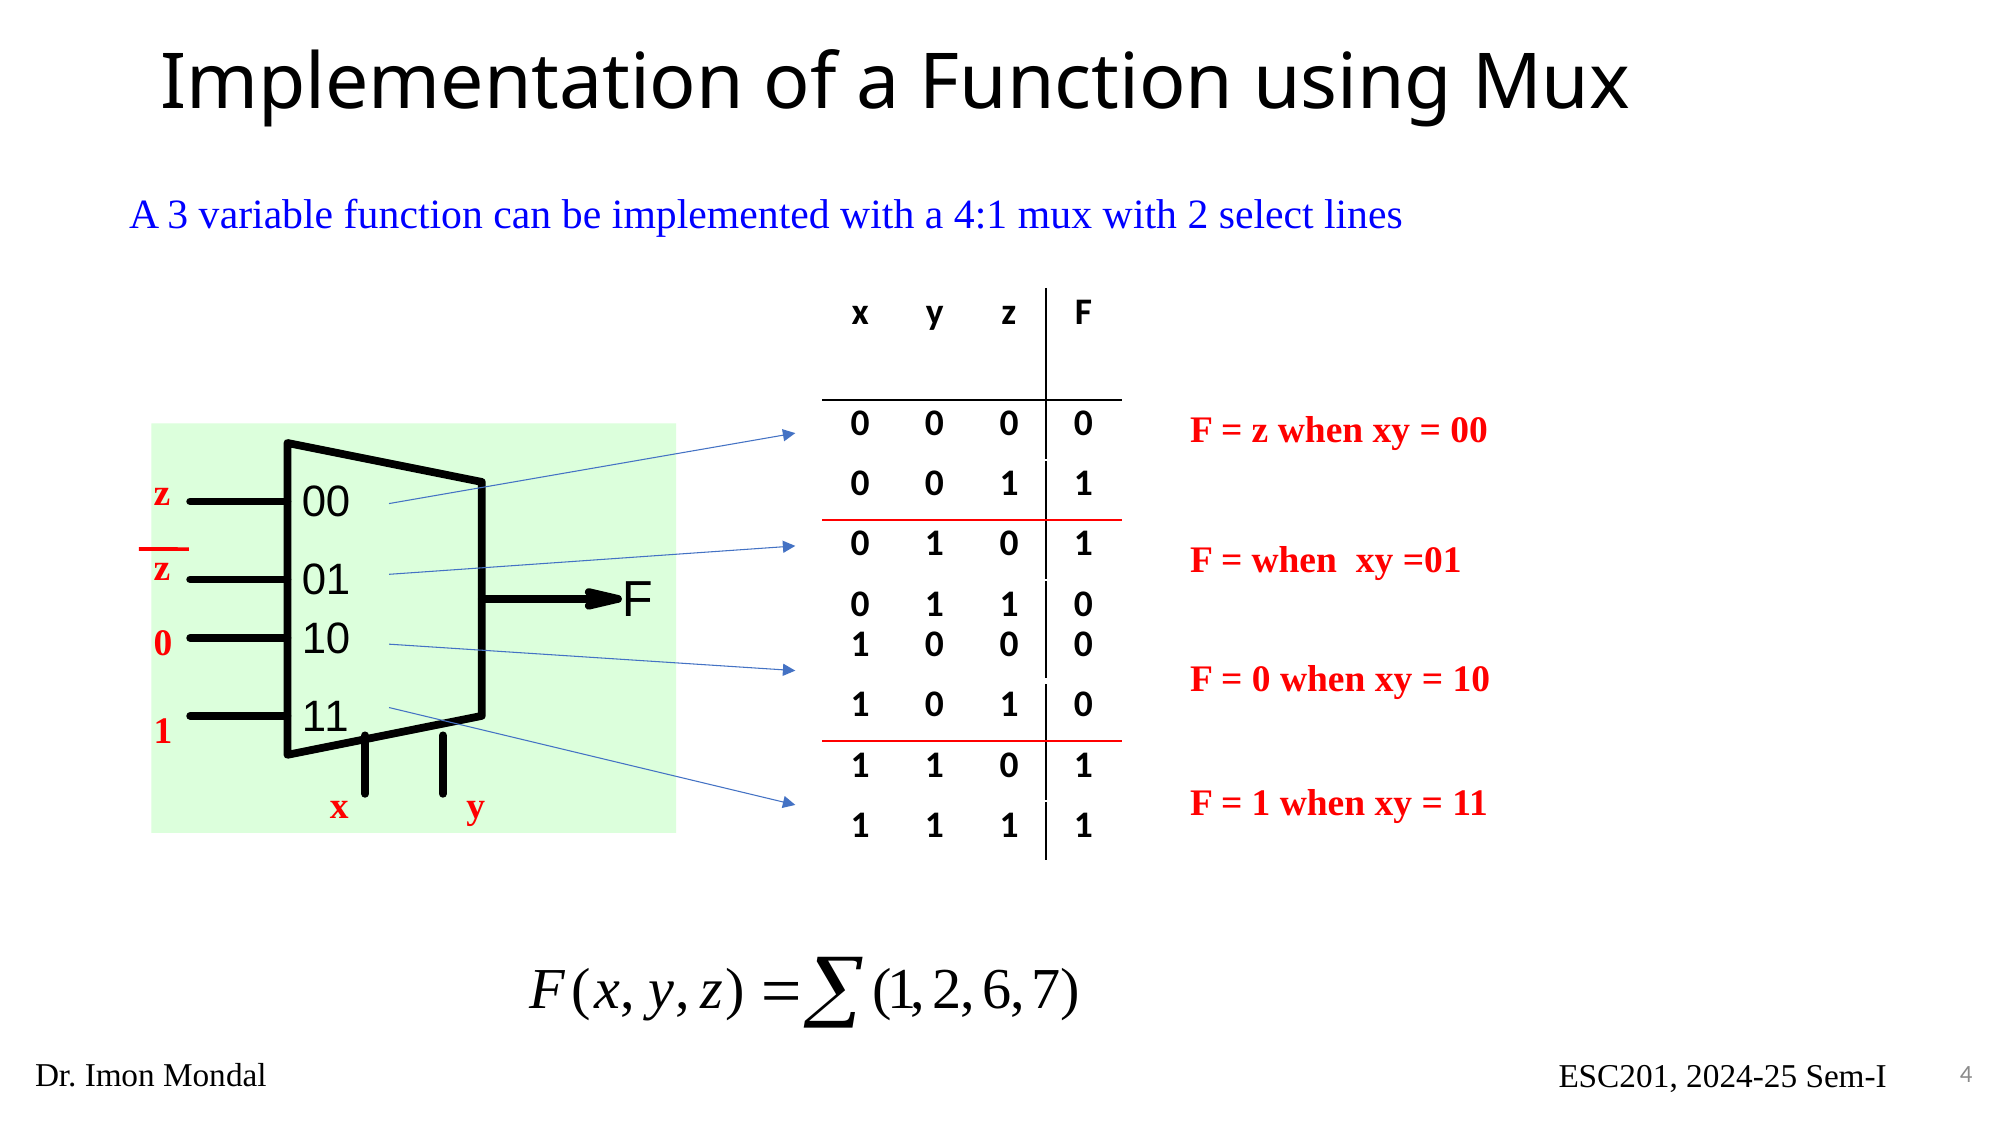

# Implementation of a Function using Mux
A 3 variable function can be implemented with a 4:1 mux with 2 select lines
| x | y | z | F |
| --- | --- | --- | --- |
| 0 | 0 | 0 | 0 |
| 0 | 0 | 1 | 1 |
| 0 | 1 | 0 | 1 |
| 0 | 1 | 1 | 0 |
F = z when xy = 00
z
F = when xy =01
z
0
| 1 | 0 | 0 | 0 |
| --- | --- | --- | --- |
| 1 | 0 | 1 | 0 |
| 1 | 1 | 0 | 1 |
| 1 | 1 | 1 | 1 |
F = 0 when xy = 10
1
F = 1 when xy = 11
x
y
4